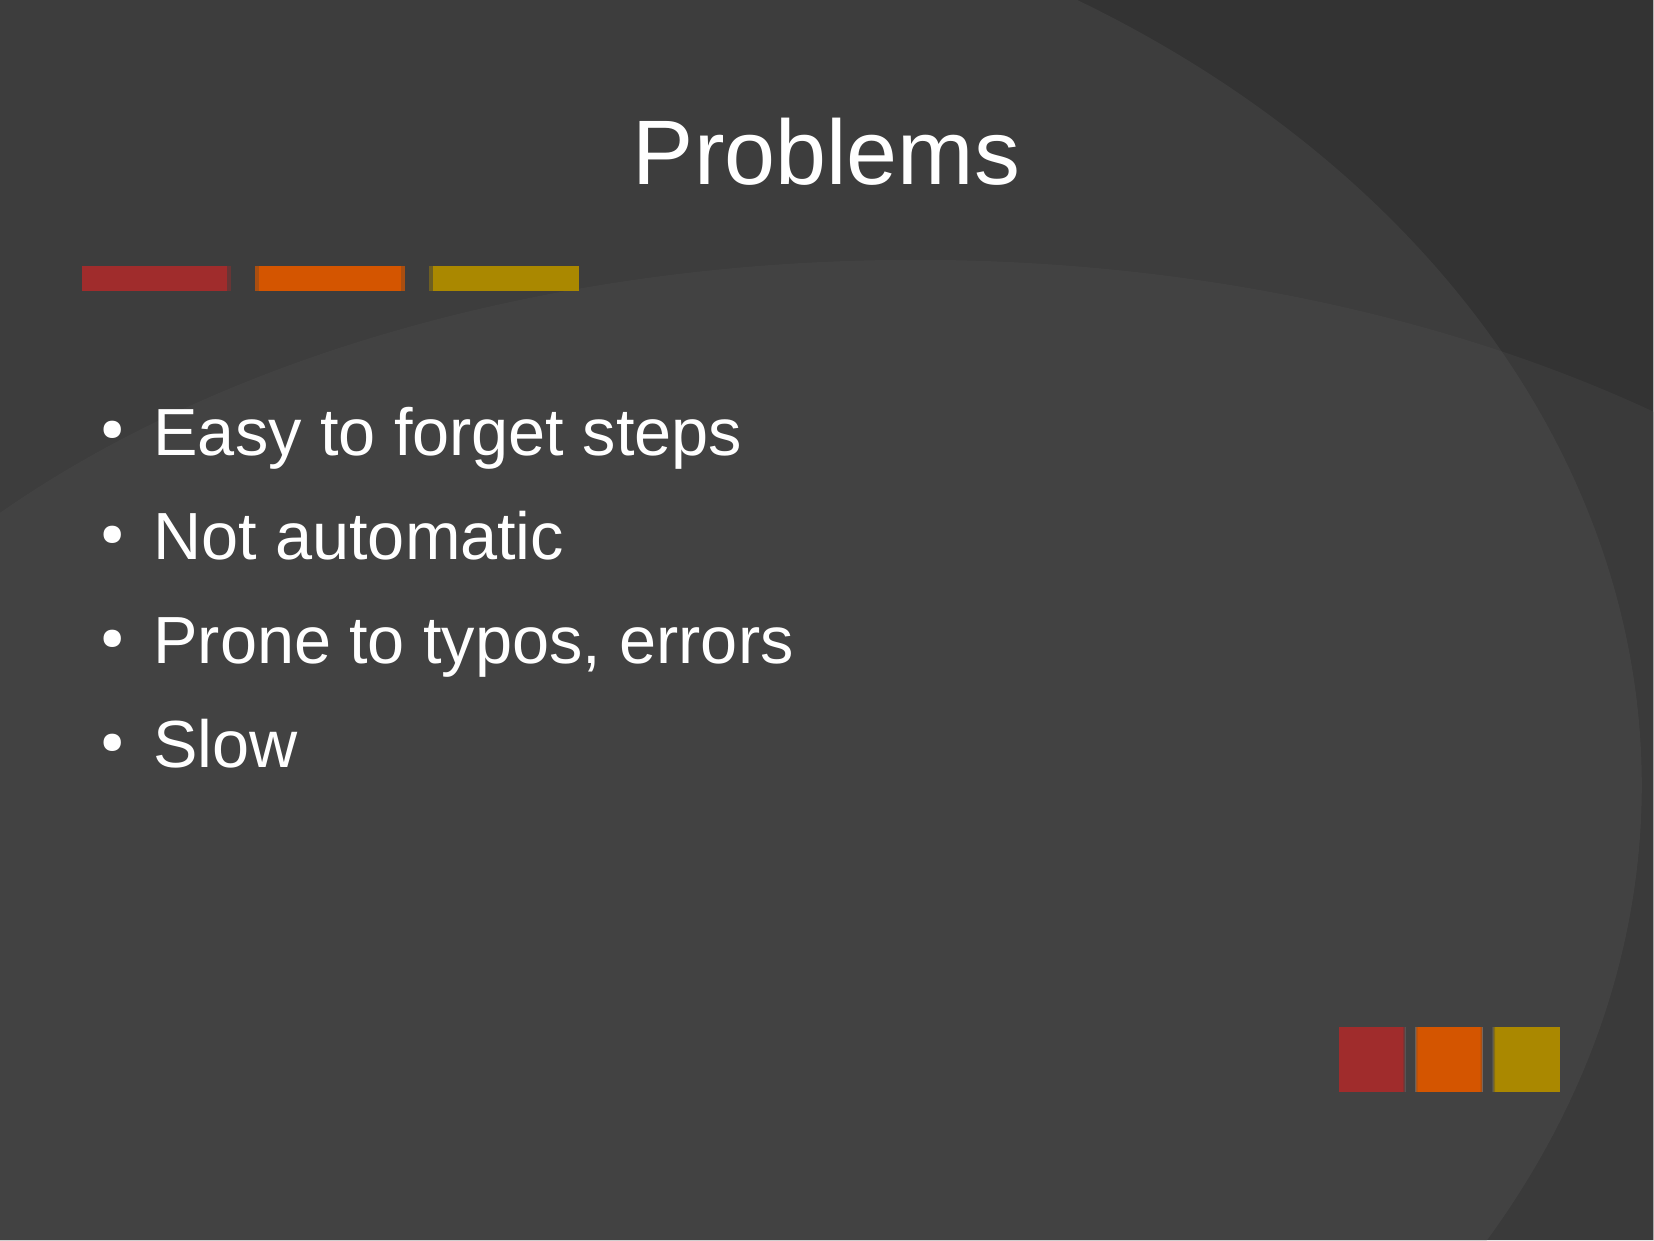

# Problems
Easy to forget steps
Not automatic
Prone to typos, errors
Slow